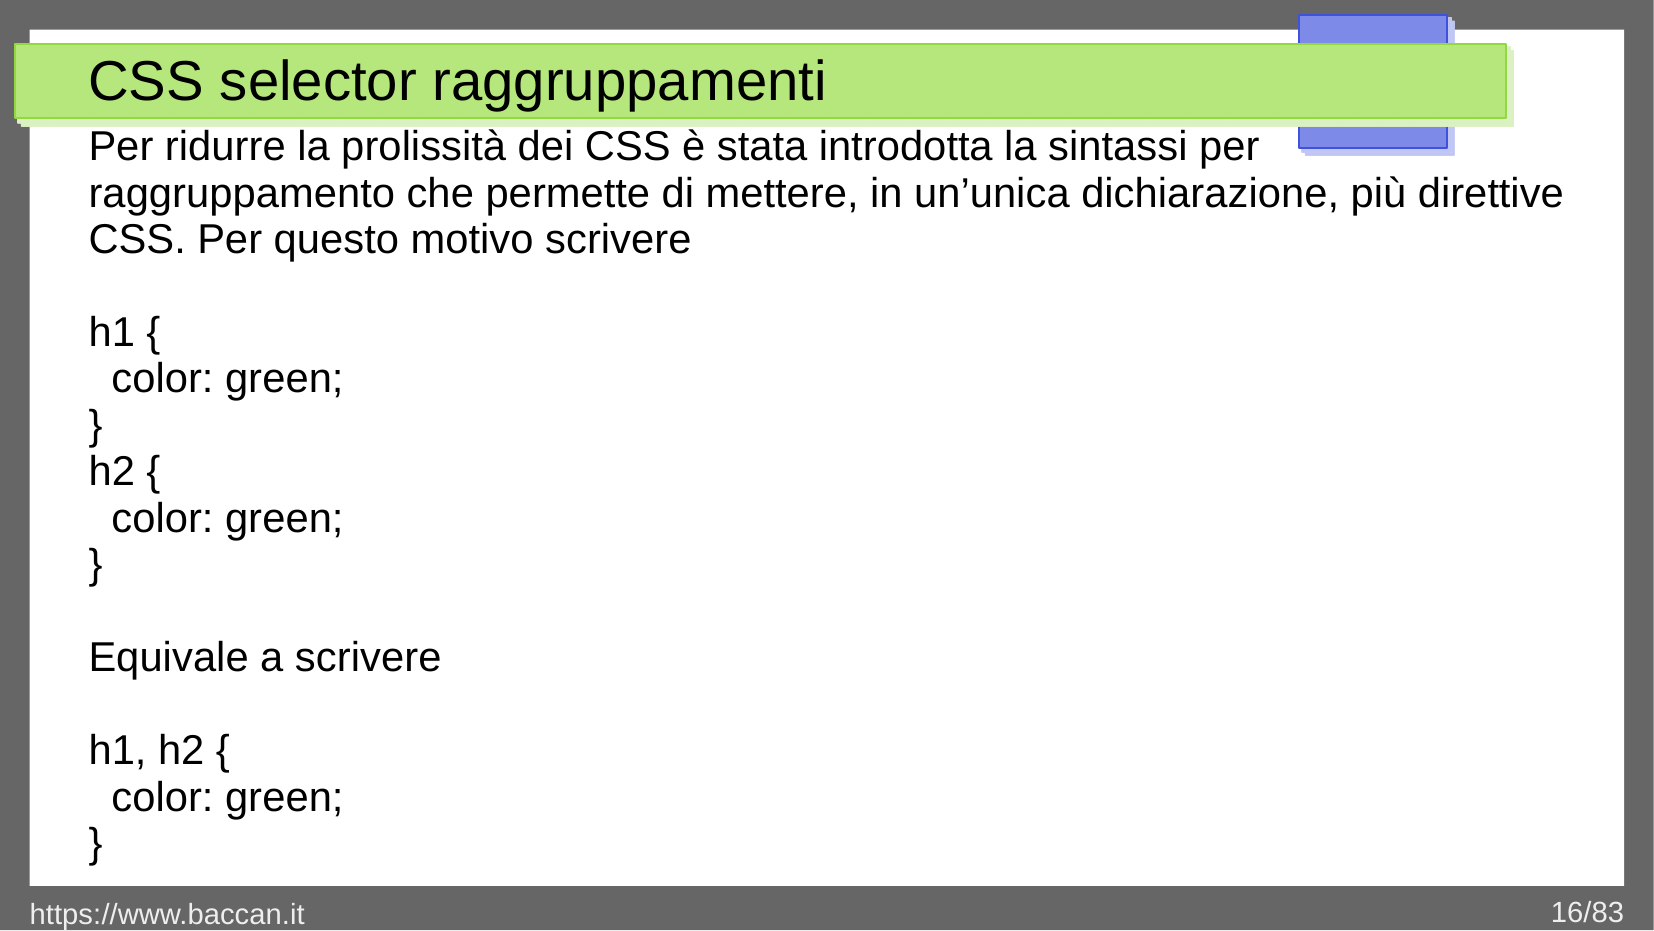

# CSS selector raggruppamenti
Per ridurre la prolissità dei CSS è stata introdotta la sintassi per raggruppamento che permette di mettere, in un’unica dichiarazione, più direttive CSS. Per questo motivo scrivere
h1 {
 color: green;
}
h2 {
 color: green;
}
Equivale a scrivere
h1, h2 {
 color: green;
}
16
https://www.baccan.it